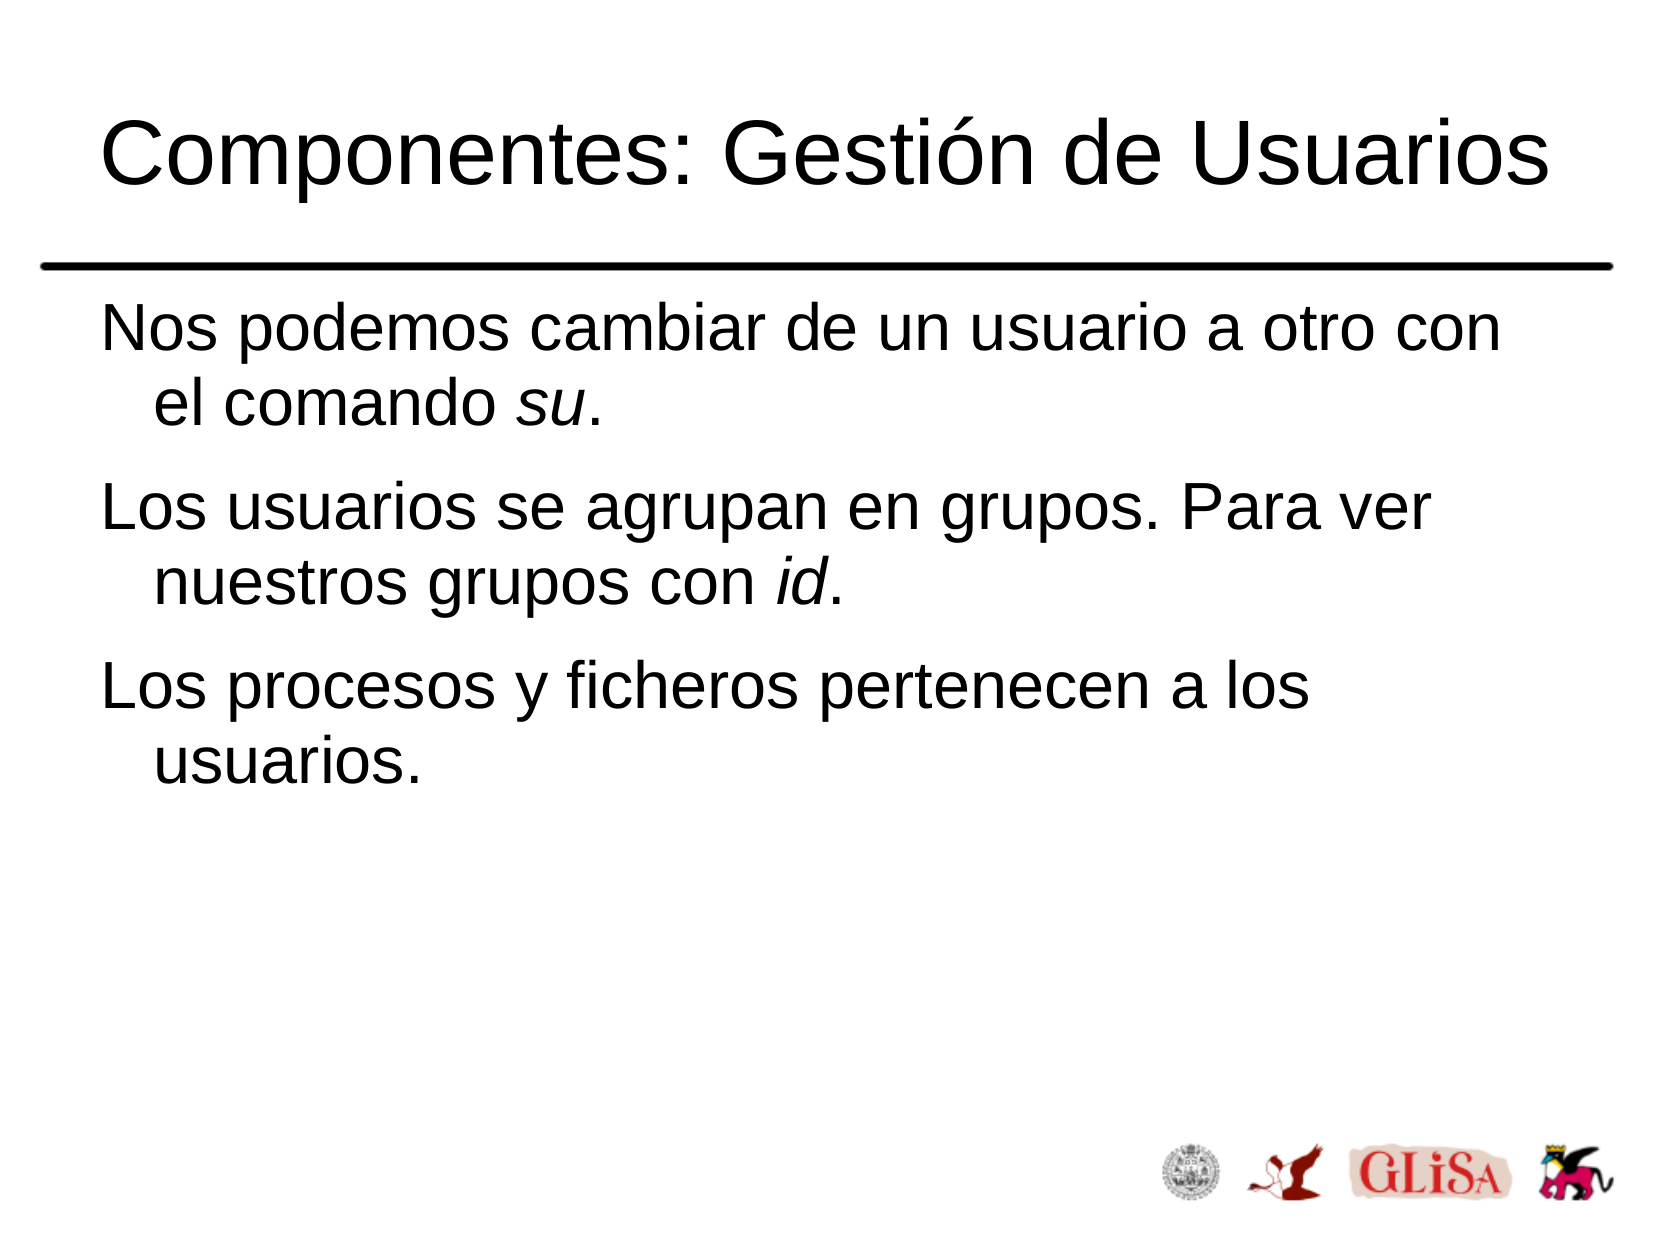

# Componentes: Gestión de Usuarios
Nos podemos cambiar de un usuario a otro con el comando su.
Los usuarios se agrupan en grupos. Para ver nuestros grupos con id.
Los procesos y ficheros pertenecen a los usuarios.